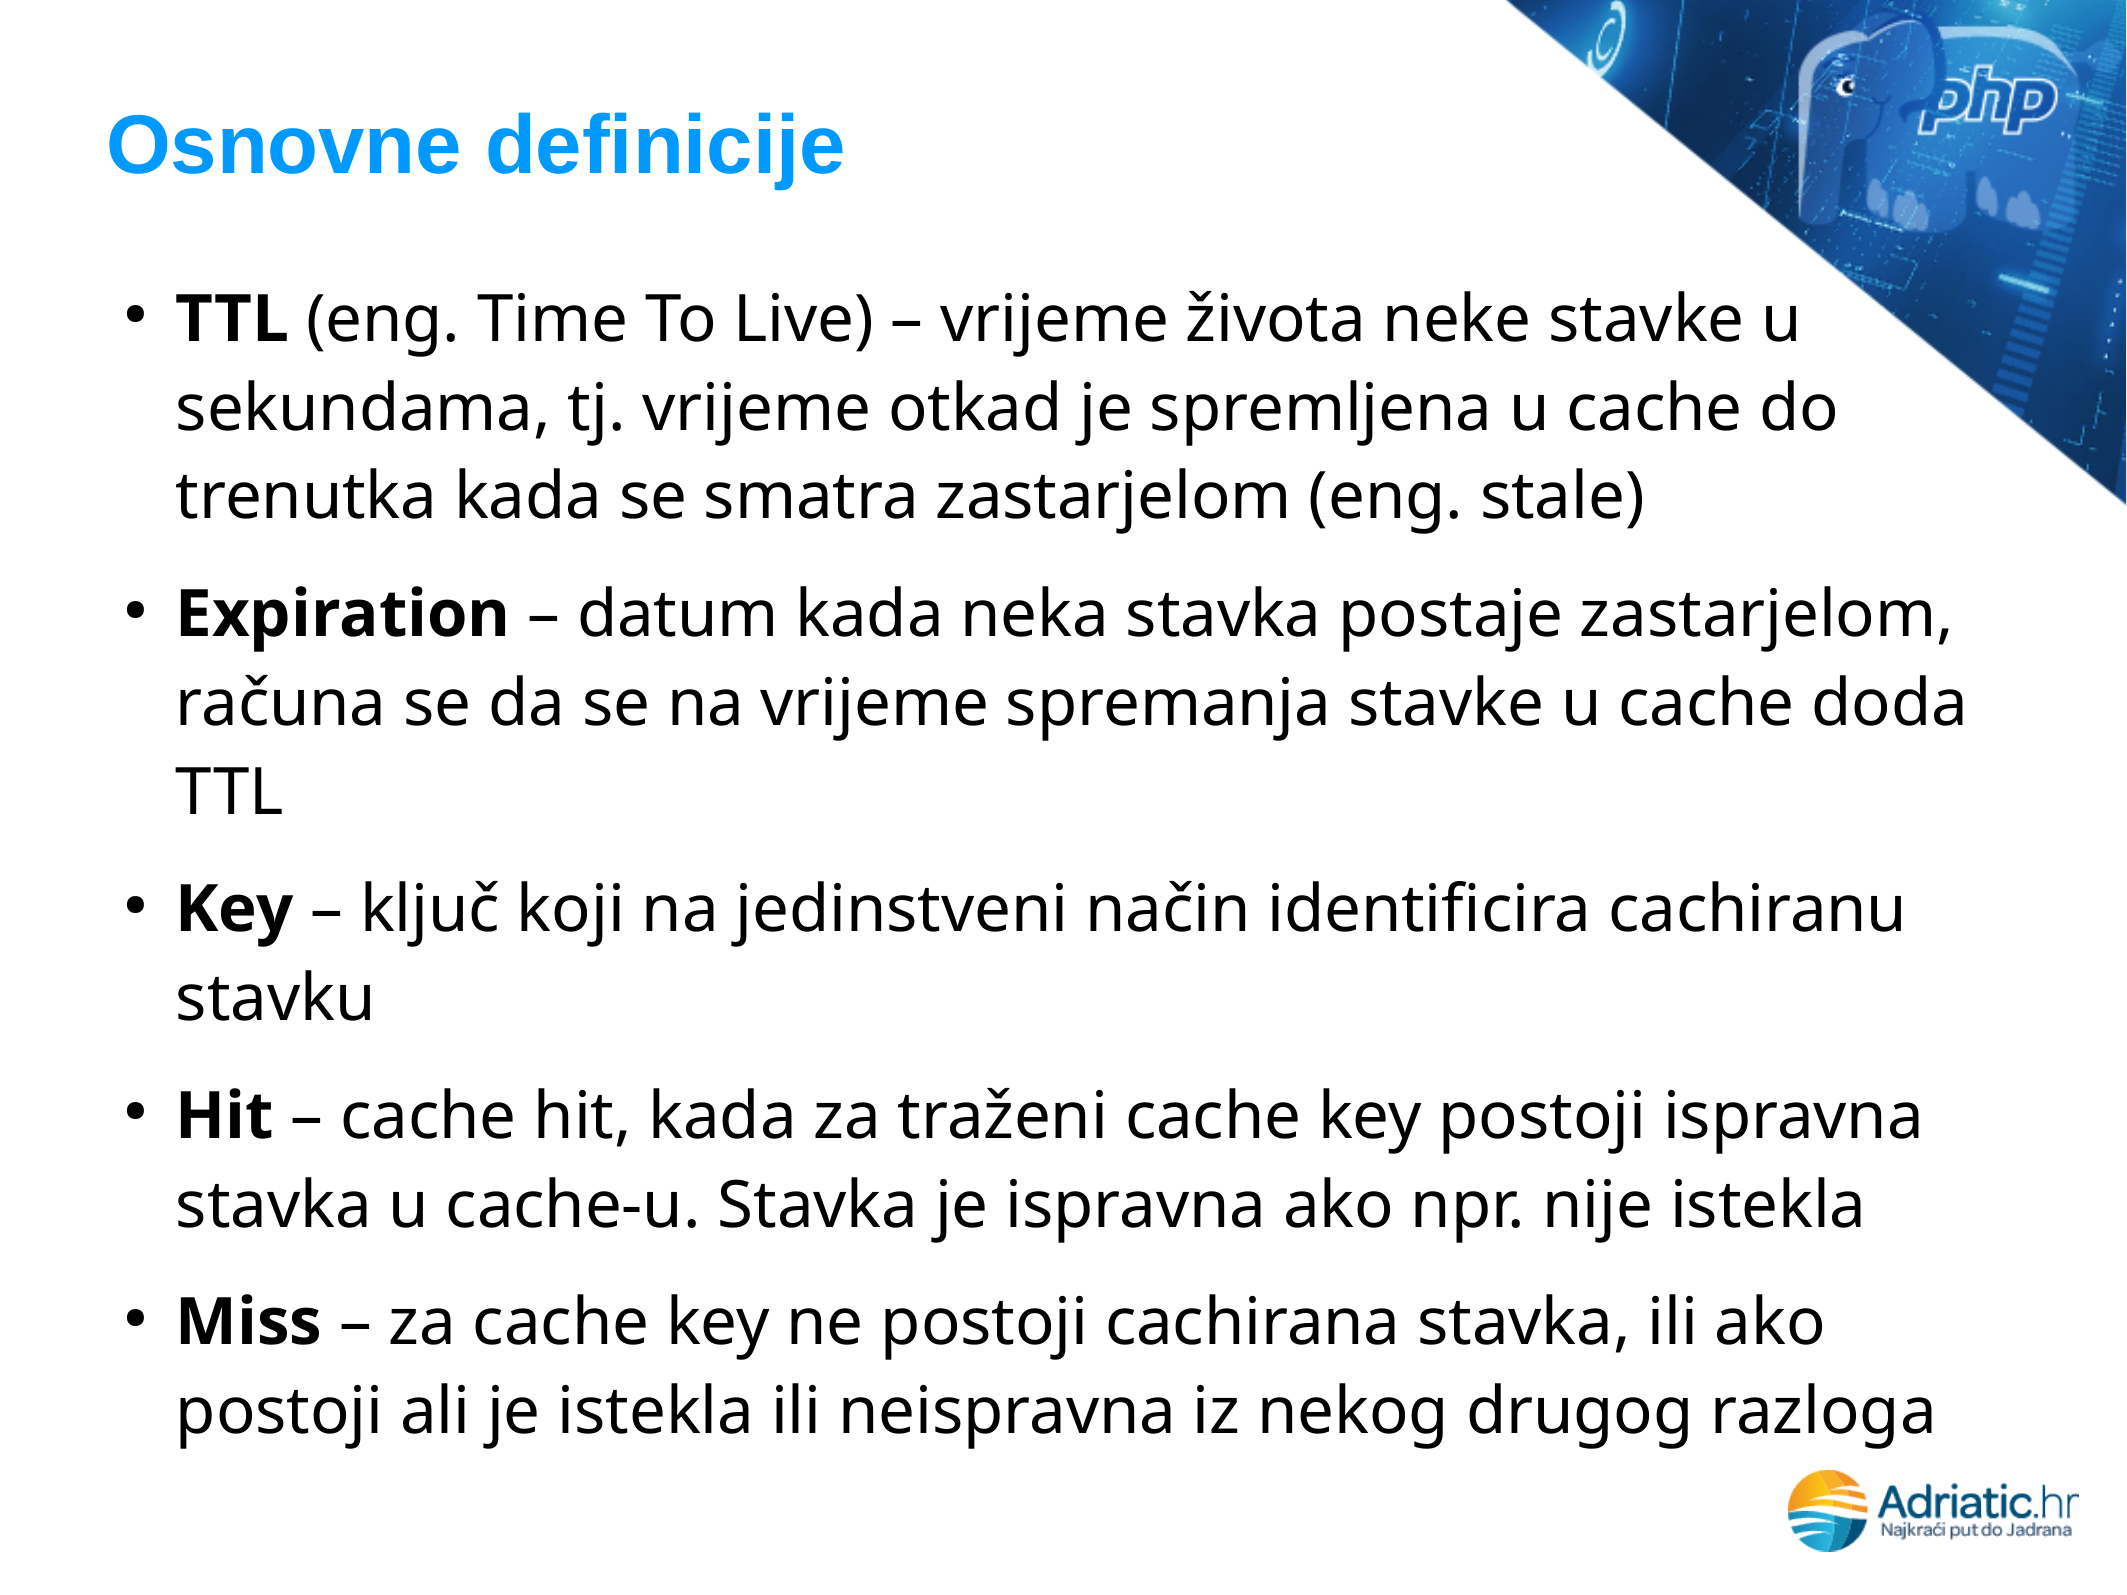

# Osnovne definicije
TTL (eng. Time To Live) – vrijeme života neke stavke u sekundama, tj. vrijeme otkad je spremljena u cache do trenutka kada se smatra zastarjelom (eng. stale)
Expiration – datum kada neka stavka postaje zastarjelom, računa se da se na vrijeme spremanja stavke u cache doda TTL
Key – ključ koji na jedinstveni način identificira cachiranu stavku
Hit – cache hit, kada za traženi cache key postoji ispravna stavka u cache-u. Stavka je ispravna ako npr. nije istekla
Miss – za cache key ne postoji cachirana stavka, ili ako postoji ali je istekla ili neispravna iz nekog drugog razloga